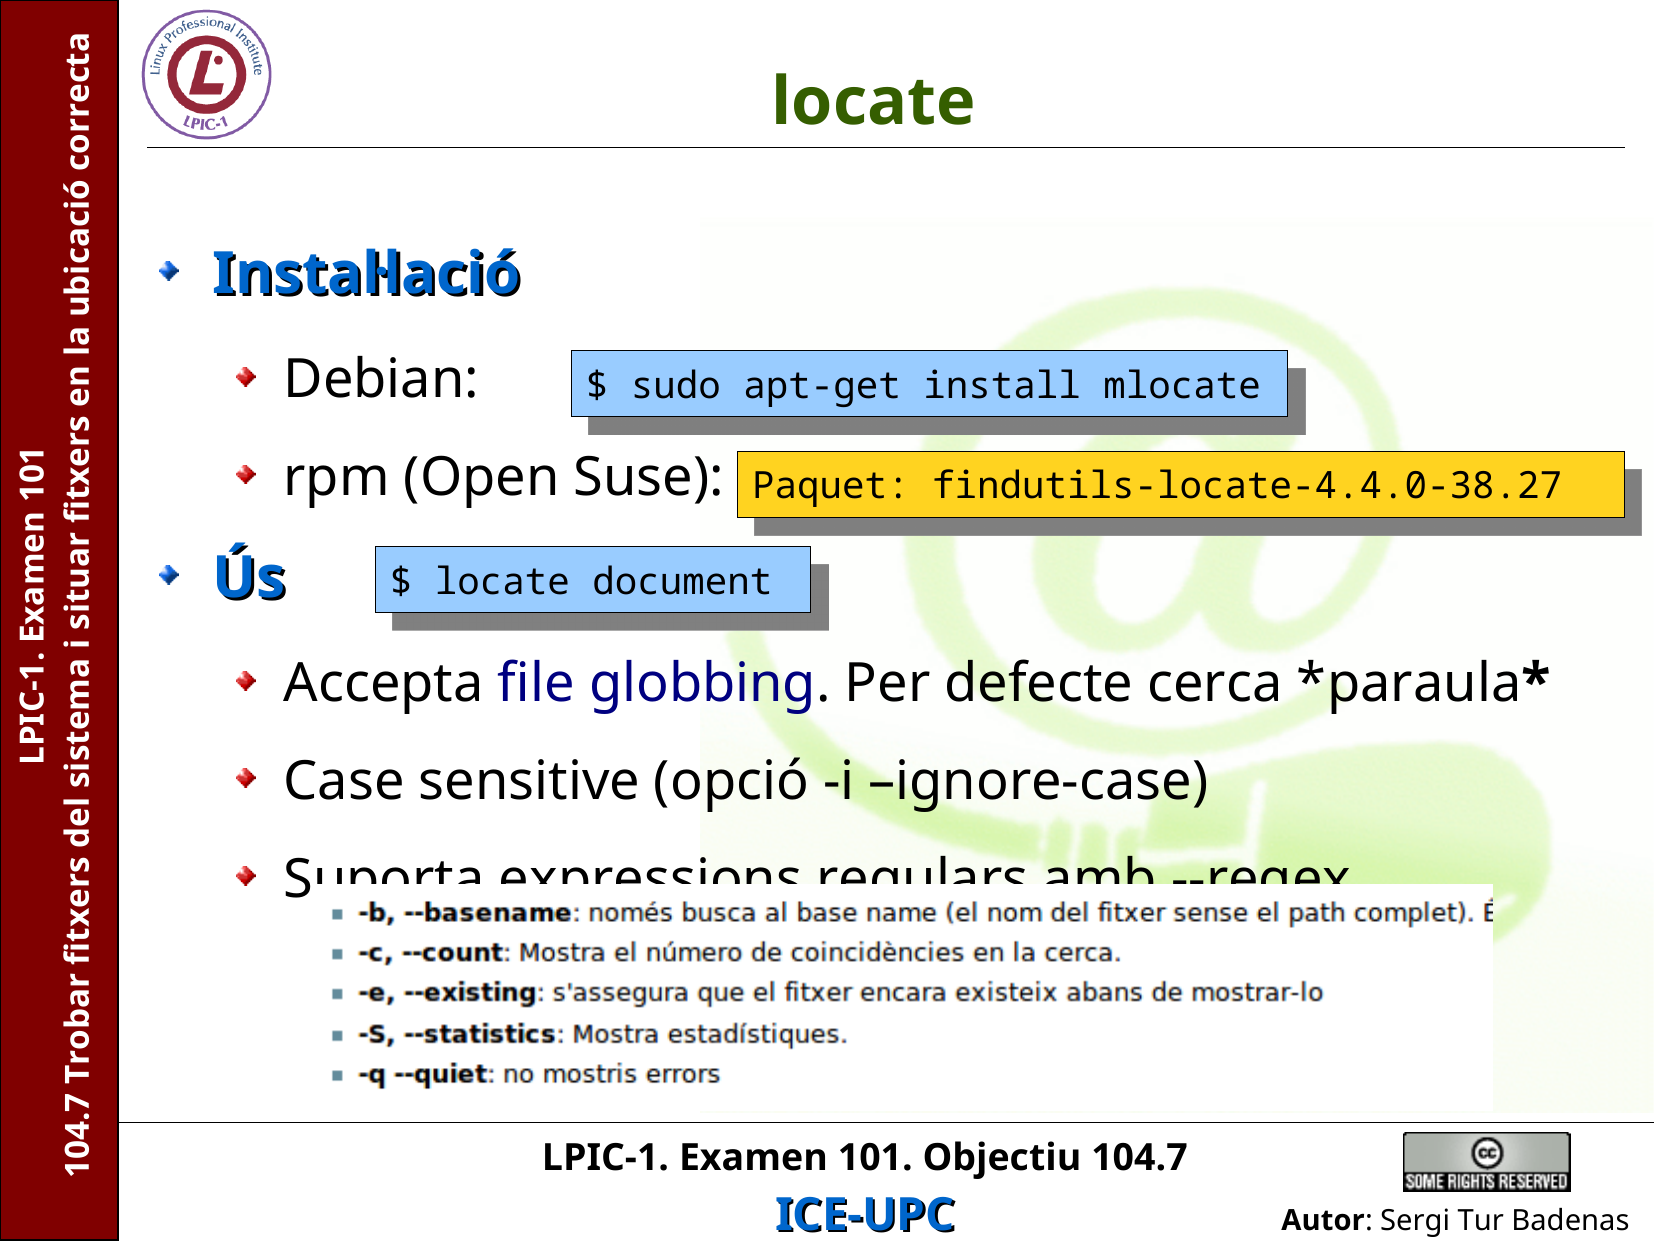

# locate
Instal·lació
Debian:
rpm (Open Suse):
Ús
Accepta file globbing. Per defecte cerca *paraula*
Case sensitive (opció -i –ignore-case)
Suporta expressions regulars amb --regex
$ sudo apt-get install mlocate
Paquet: findutils-locate-4.4.0-38.27
$ locate document